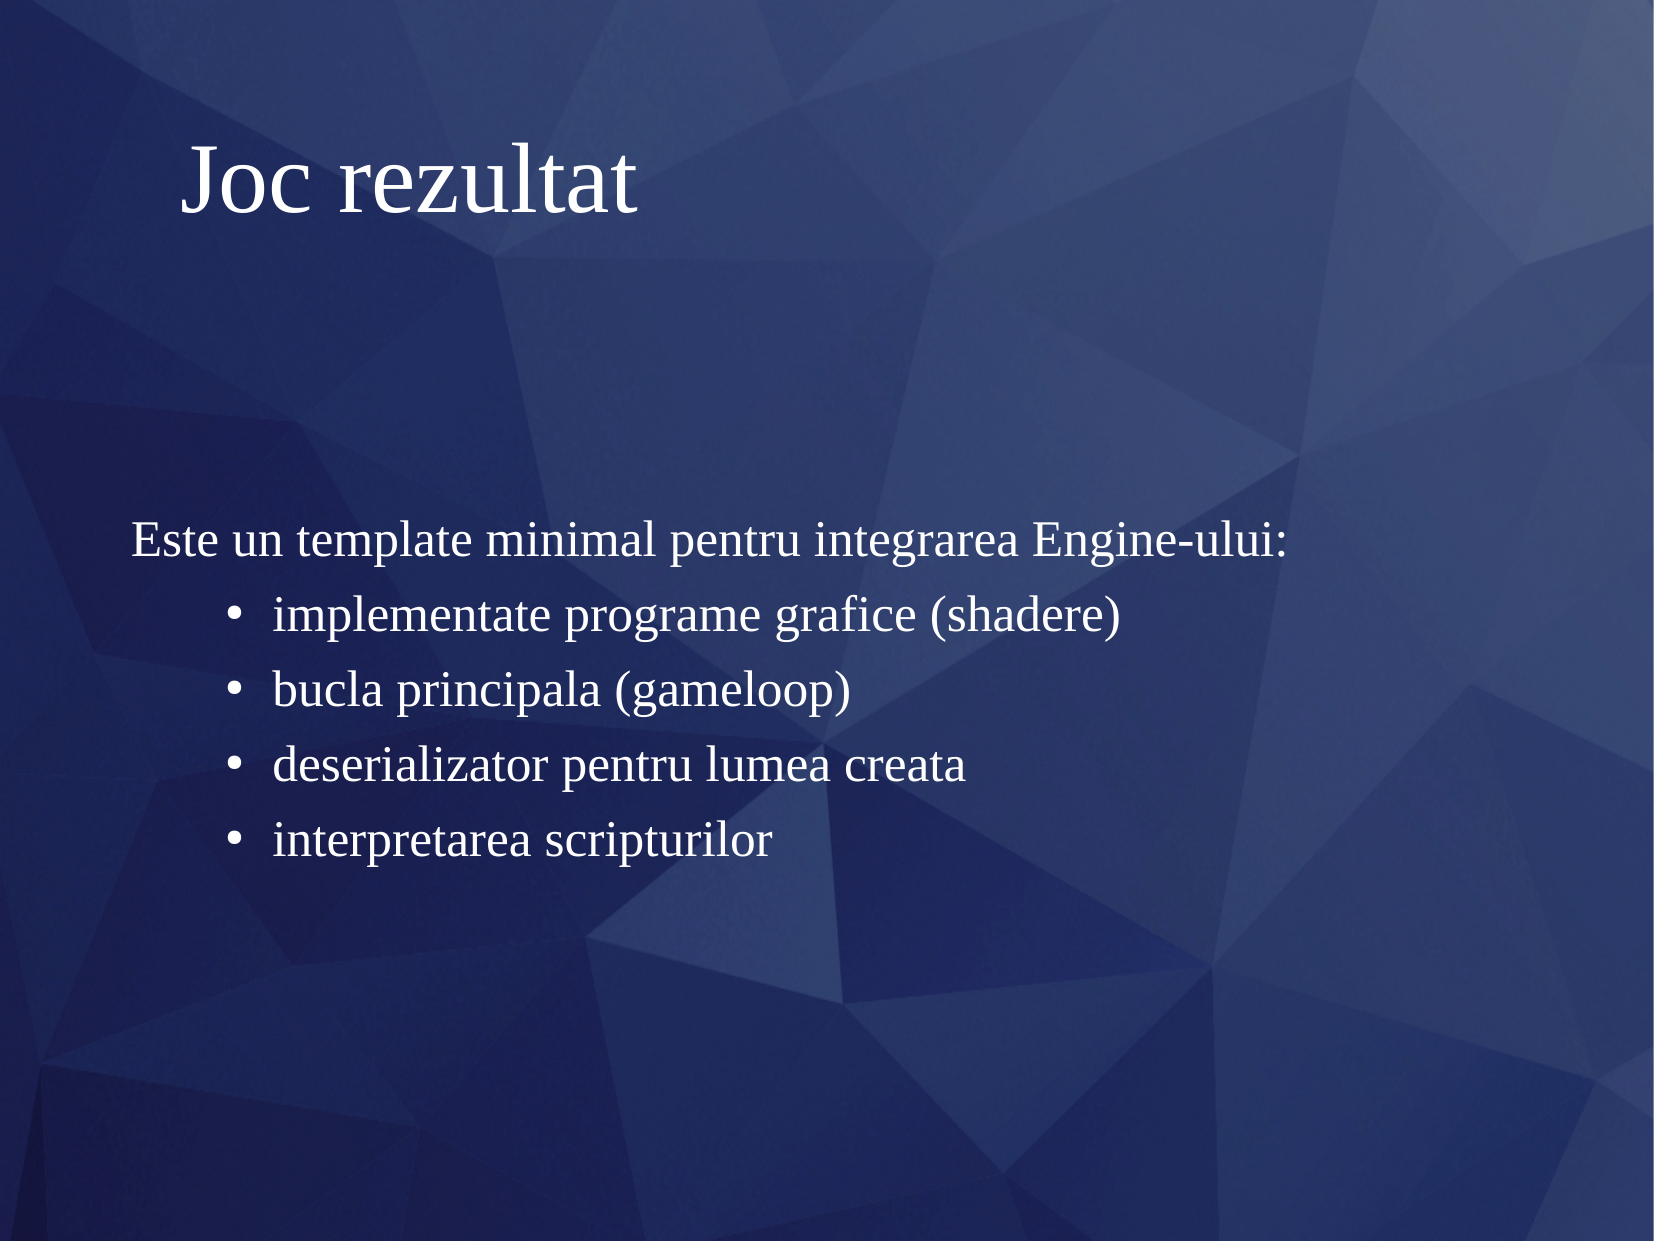

# Joc rezultat
Este un template minimal pentru integrarea Engine-ului:
implementate programe grafice (shadere)
bucla principala (gameloop)
deserializator pentru lumea creata
interpretarea scripturilor